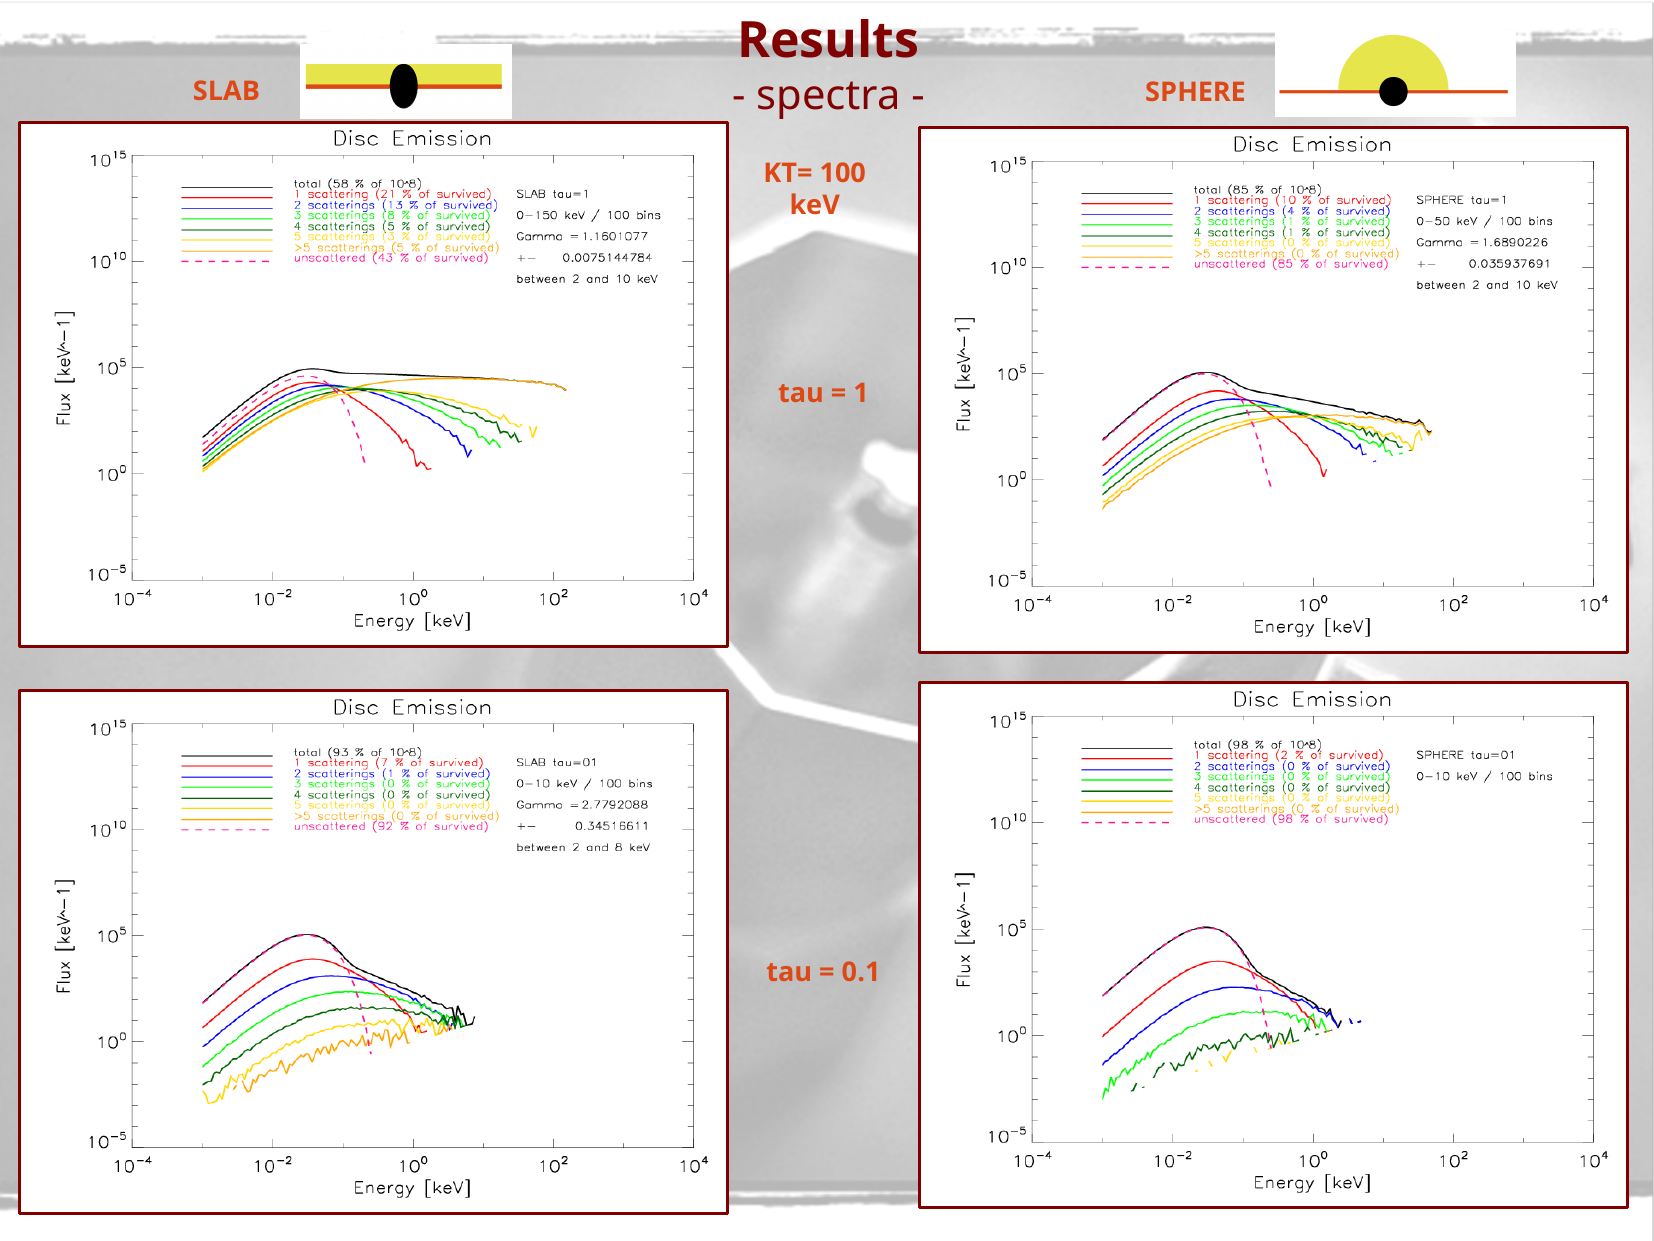

Results
- spectra -
SLAB
SPHERE
KT= 100 keV
tau = 1
tau = 0.1